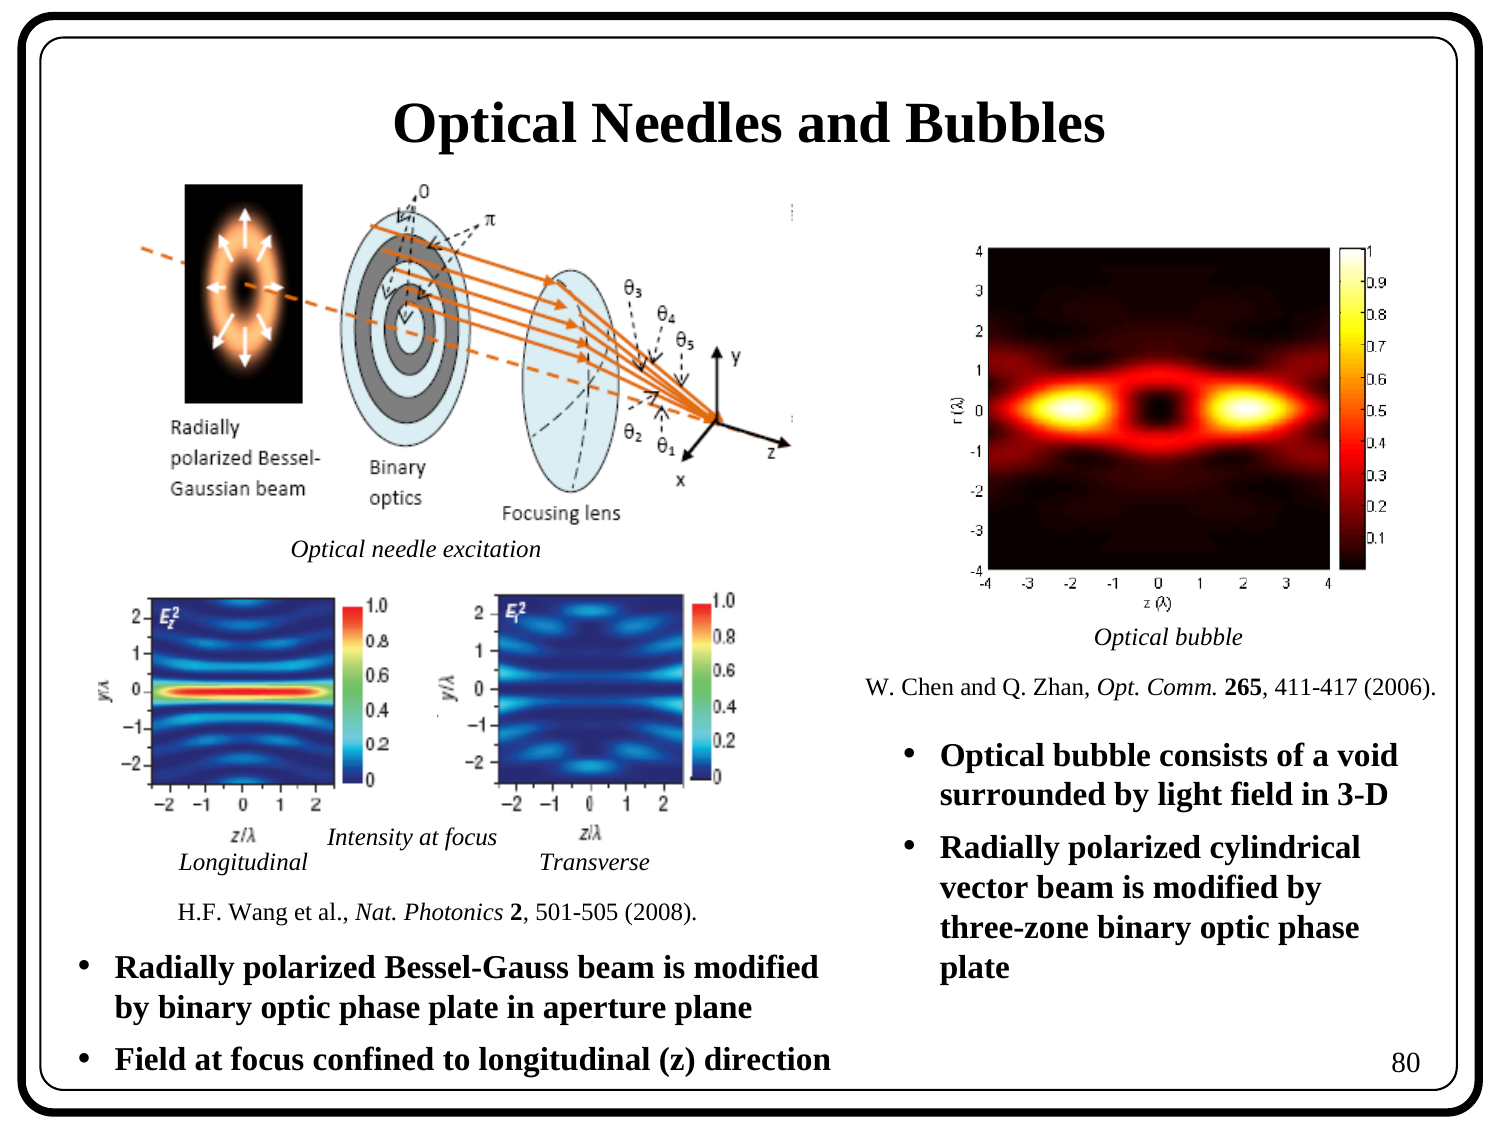

# Optical Needles and Bubbles
Optical needle excitation
Optical bubble
W. Chen and Q. Zhan, Opt. Comm. 265, 411-417 (2006).
Optical bubble consists of a void surrounded by light field in 3-D
Radially polarized cylindrical vector beam is modified by three-zone binary optic phase plate
Intensity at focus
Longitudinal
Transverse
H.F. Wang et al., Nat. Photonics 2, 501-505 (2008).
Radially polarized Bessel-Gauss beam is modified by binary optic phase plate in aperture plane
Field at focus confined to longitudinal (z) direction